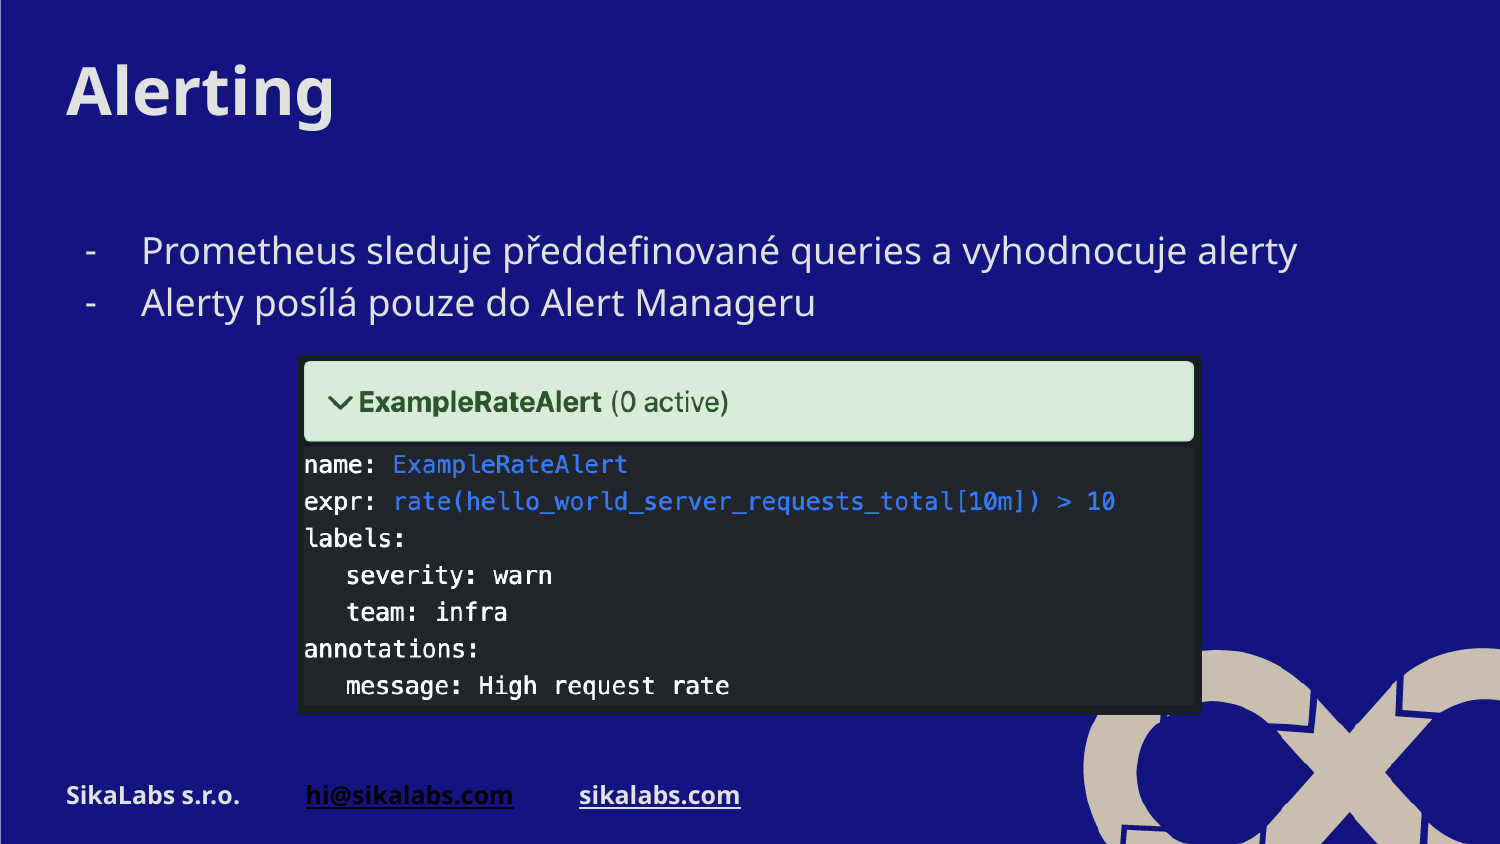

# Alerting
Prometheus sleduje předdefinované queries a vyhodnocuje alerty
Alerty posílá pouze do Alert Manageru